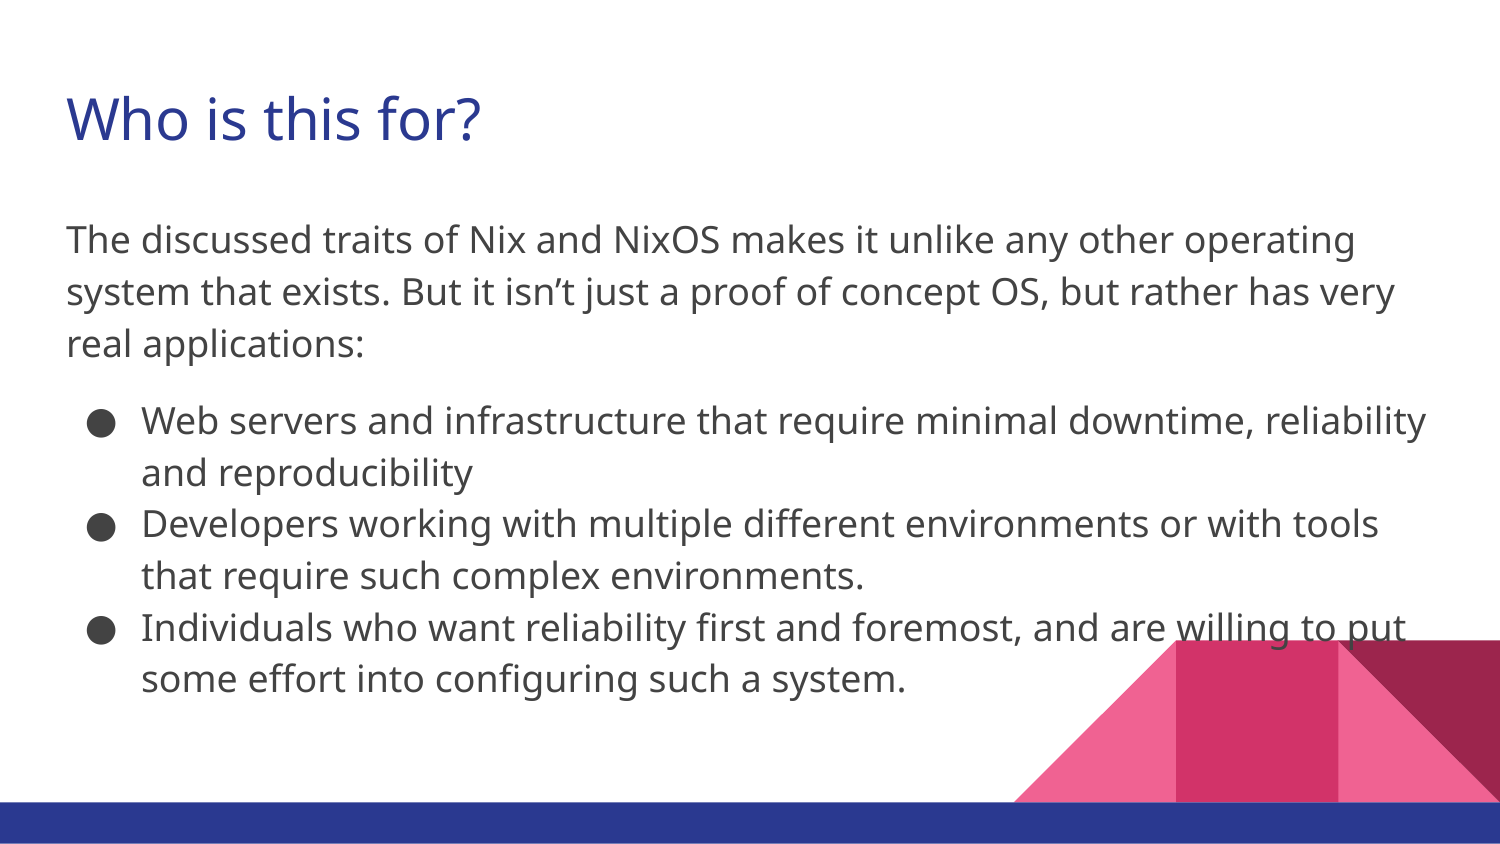

# Who is this for?
The discussed traits of Nix and NixOS makes it unlike any other operating system that exists. But it isn’t just a proof of concept OS, but rather has very real applications:
Web servers and infrastructure that require minimal downtime, reliability and reproducibility
Developers working with multiple different environments or with tools that require such complex environments.
Individuals who want reliability first and foremost, and are willing to put some effort into configuring such a system.